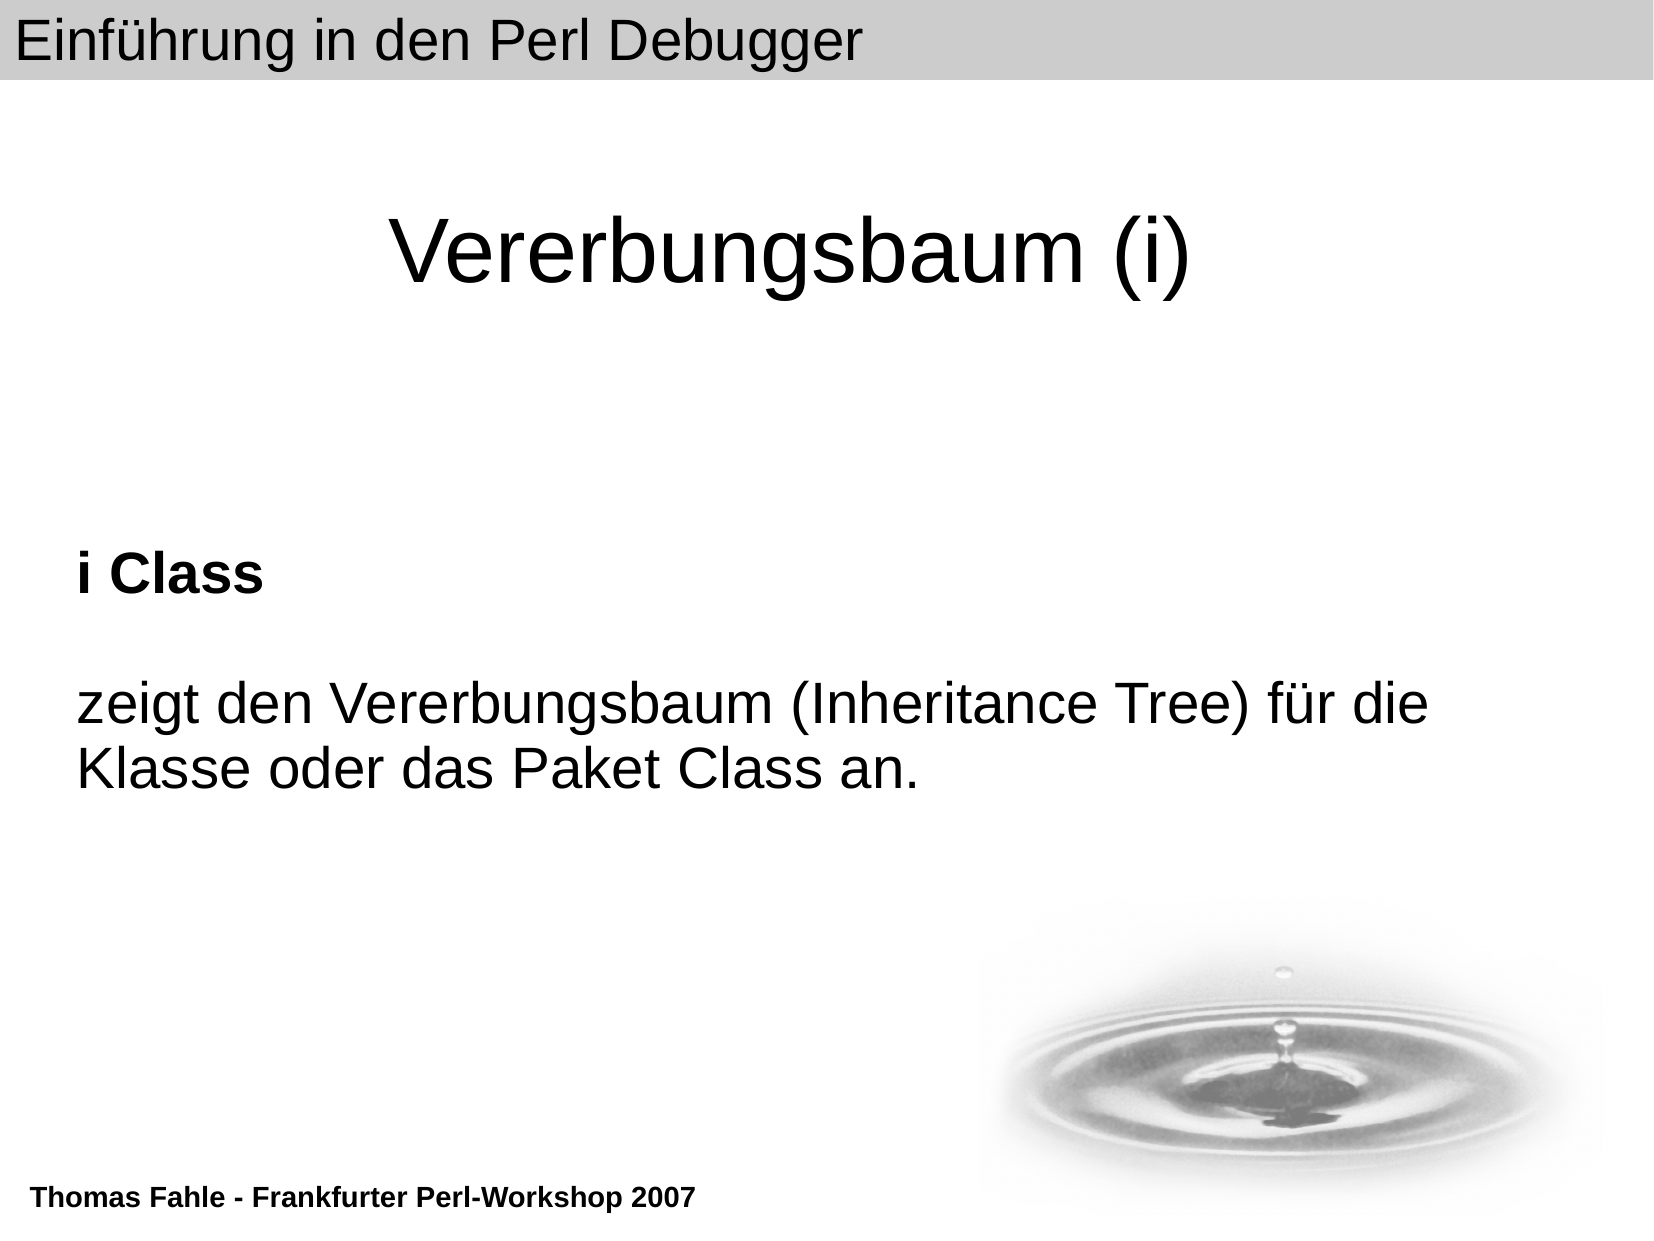

# Vererbungsbaum (i)
i Class
zeigt den Vererbungsbaum (Inheritance Tree) für die Klasse oder das Paket Class an.